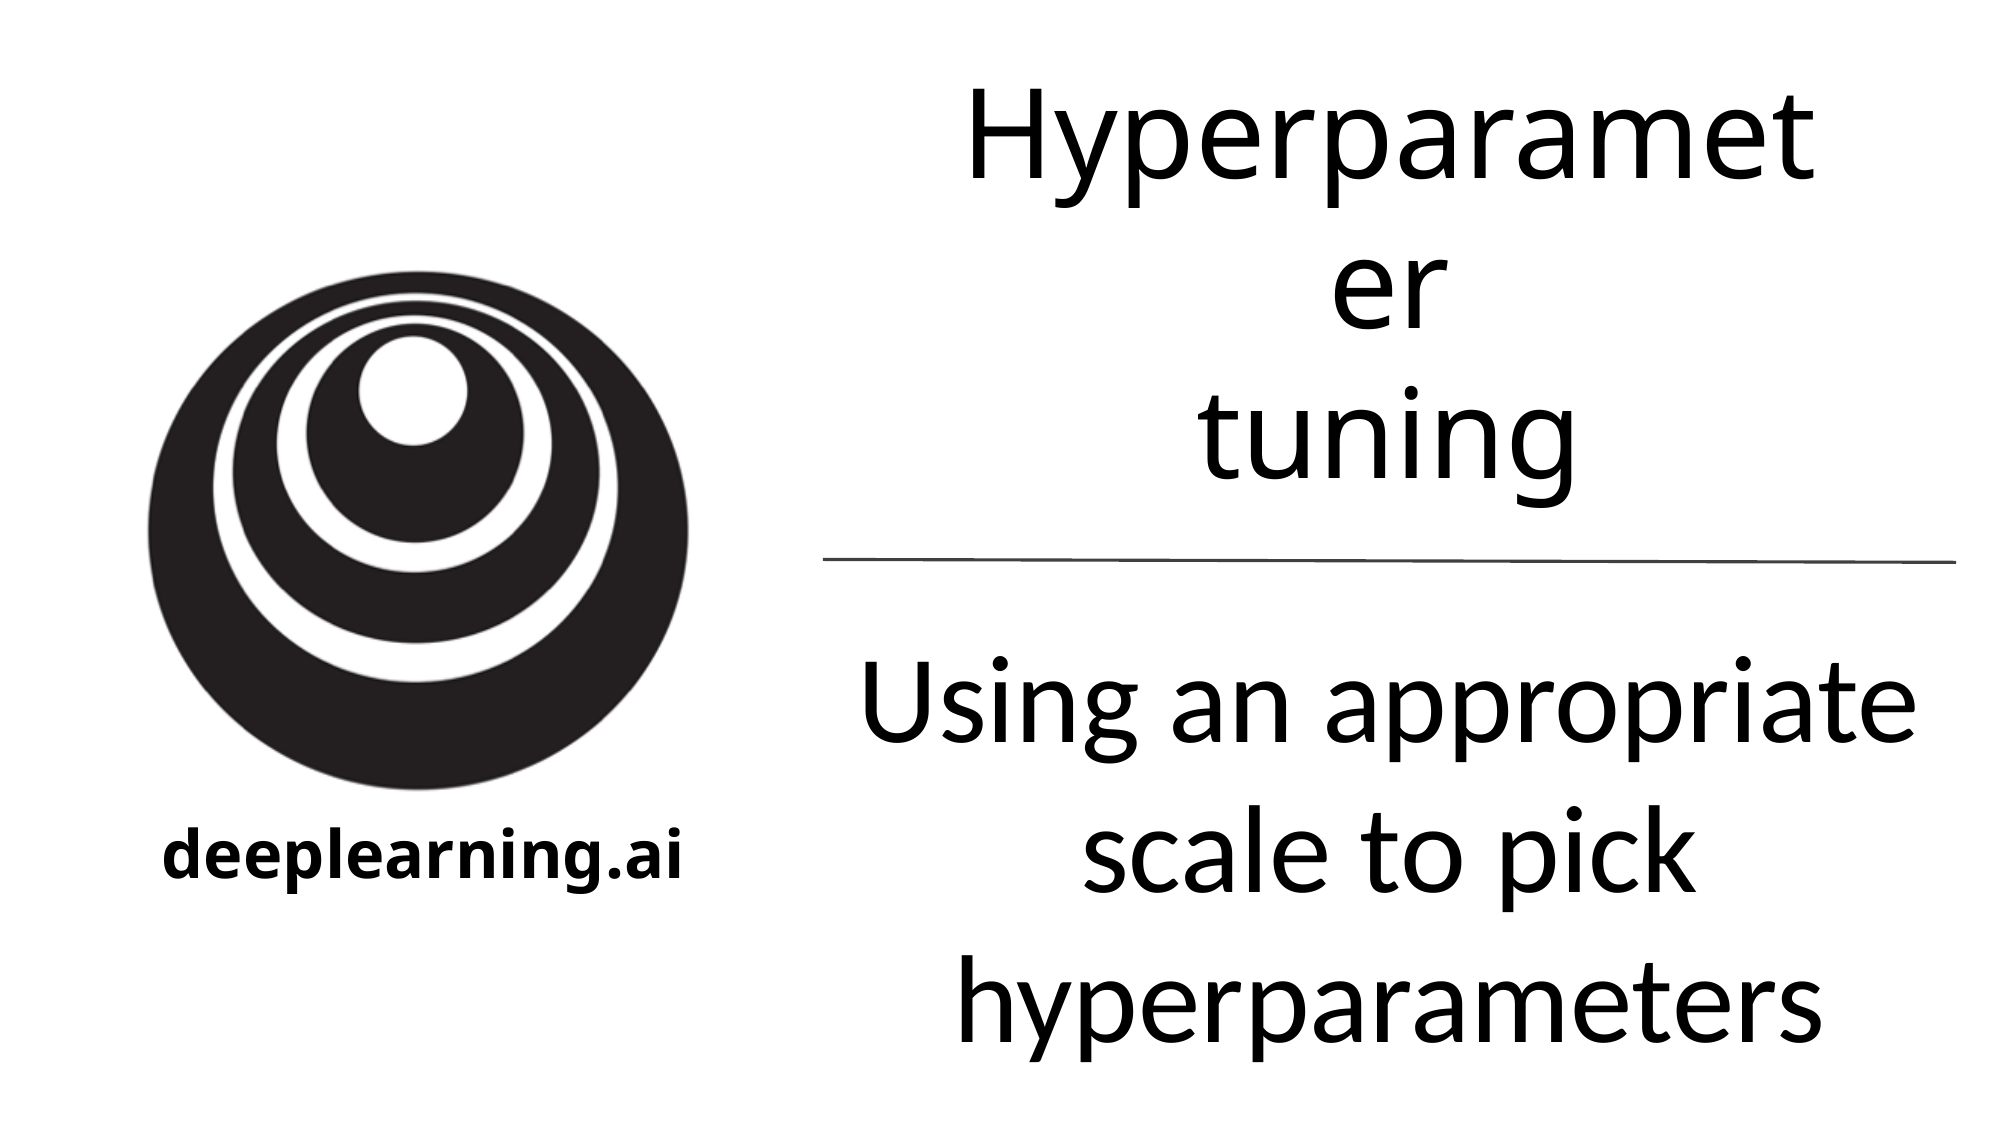

# Hyperparameter tuning
deeplearning.ai
Using an appropriate scale to pick hyperparameters